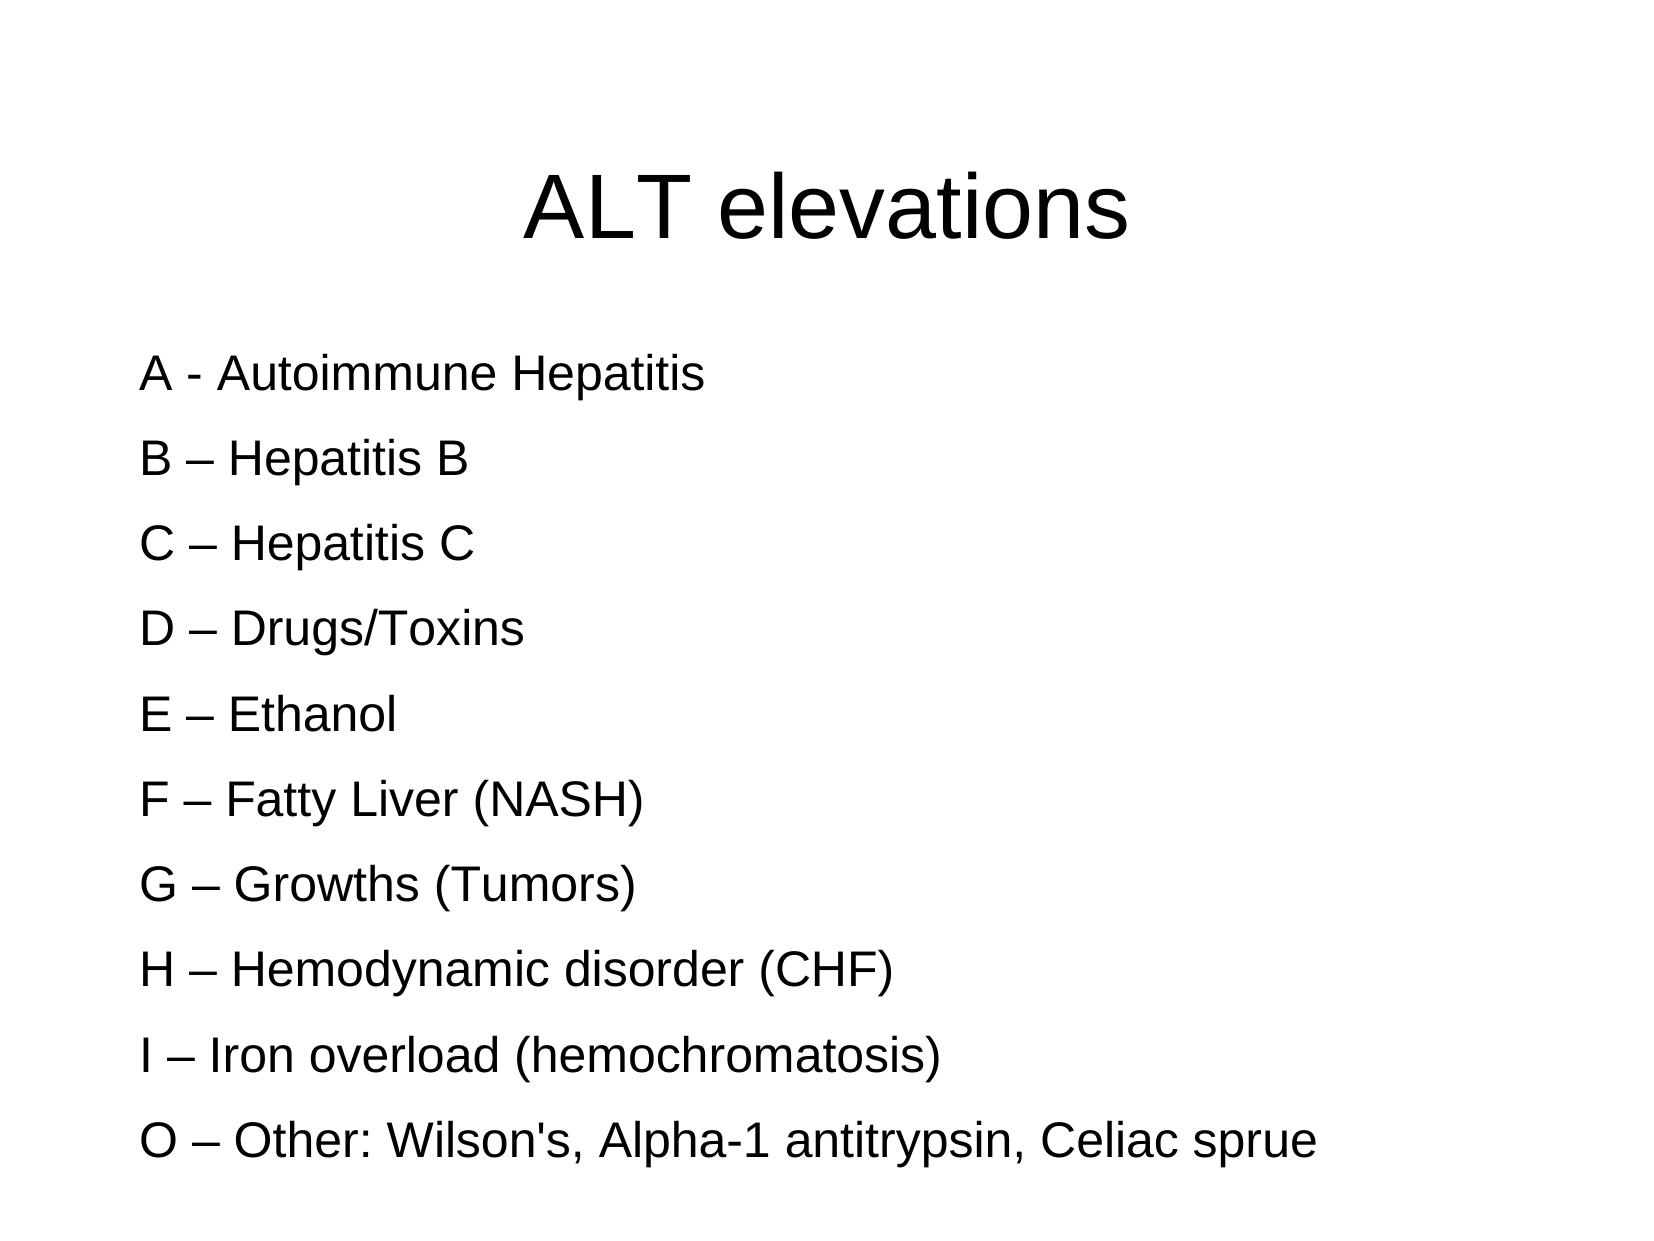

# ALT elevations
A - Autoimmune Hepatitis
B – Hepatitis B
C – Hepatitis C
D – Drugs/Toxins
E – Ethanol
F – Fatty Liver (NASH)
G – Growths (Tumors)
H – Hemodynamic disorder (CHF)
I – Iron overload (hemochromatosis)
O – Other: Wilson's, Alpha-1 antitrypsin, Celiac sprue